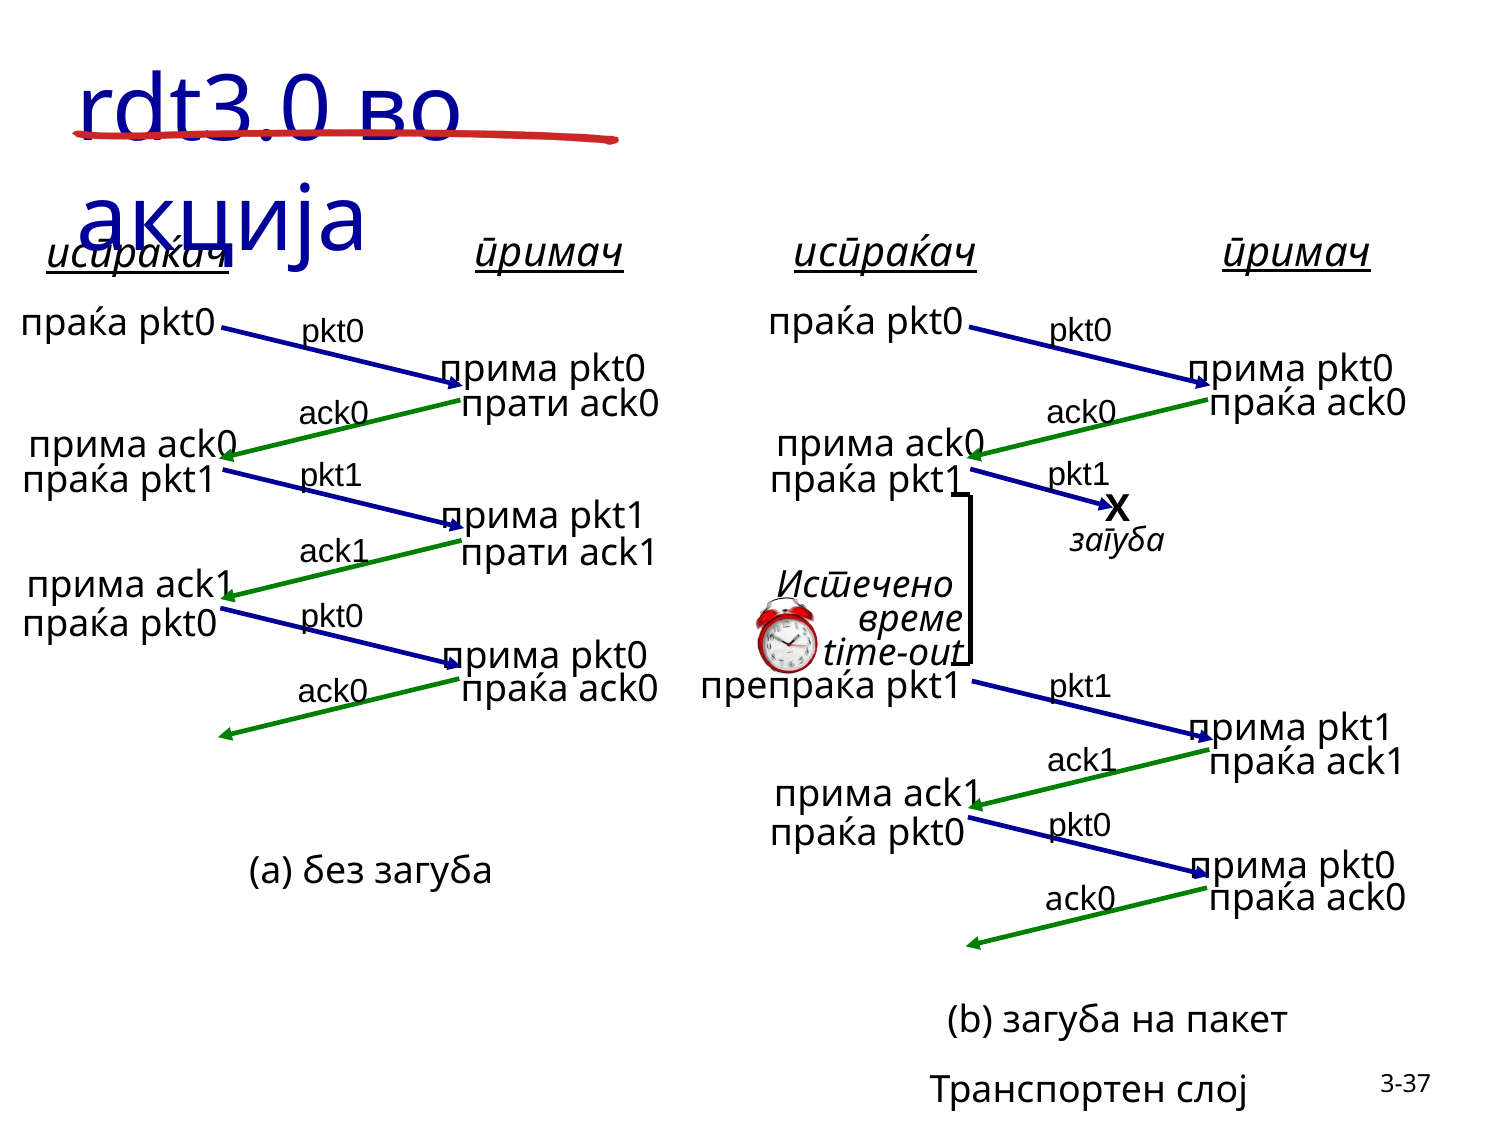

# rdt3.0 во акција
примач
примач
испраќач
испраќач
праќа pkt0
праќа pkt0
pkt0
pkt0
прима pkt0
прима pkt0
праќа ack0
прати ack0
ack0
ack0
прима ack0
прима ack0
pkt1
X
загуба
pkt1
праќа pkt1
праќа pkt1
прима pkt1
прати ack1
ack1
прима ack1
Истечено
време
time-out
препраќа pkt1
pkt0
праќа pkt0
прима pkt0
праќа ack0
pkt1
ack0
прима pkt1
праќа ack1
ack1
прима ack1
pkt0
праќа pkt0
прима pkt0
(a) без загуба
праќа ack0
ack0
(b) загуба на пакет
Транспортен слој